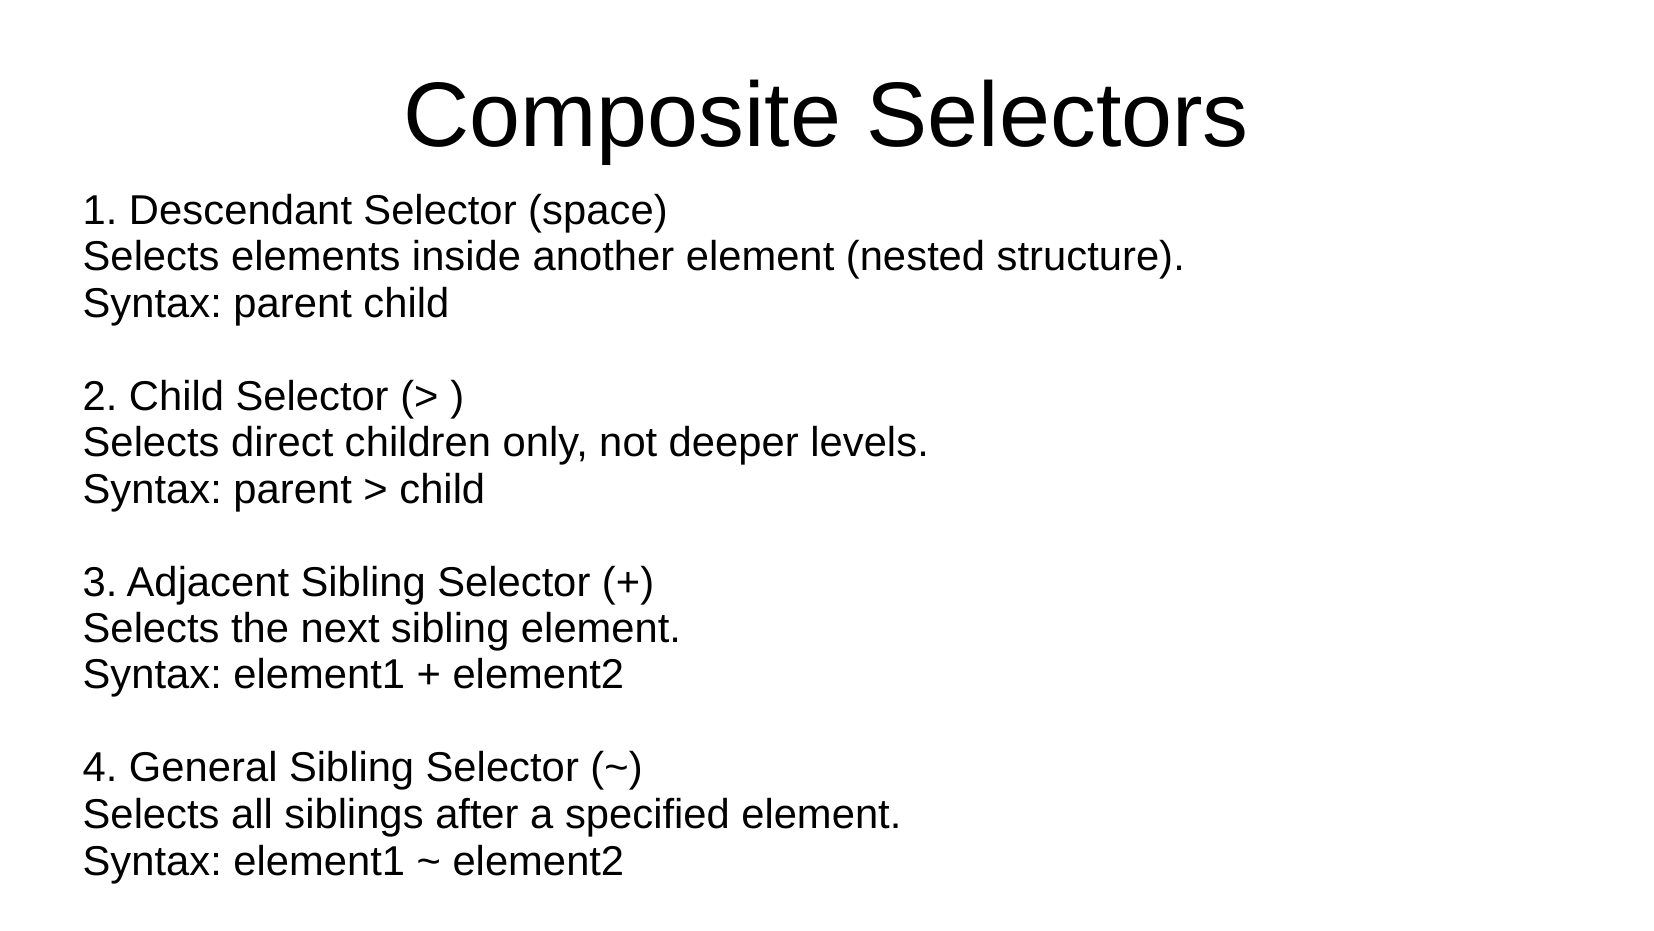

# Composite Selectors
1. Descendant Selector (space)
Selects elements inside another element (nested structure).
Syntax: parent child
2. Child Selector (> )
Selects direct children only, not deeper levels.
Syntax: parent > child
3. Adjacent Sibling Selector (+)
Selects the next sibling element.
Syntax: element1 + element2
4. General Sibling Selector (~)
Selects all siblings after a specified element.
Syntax: element1 ~ element2